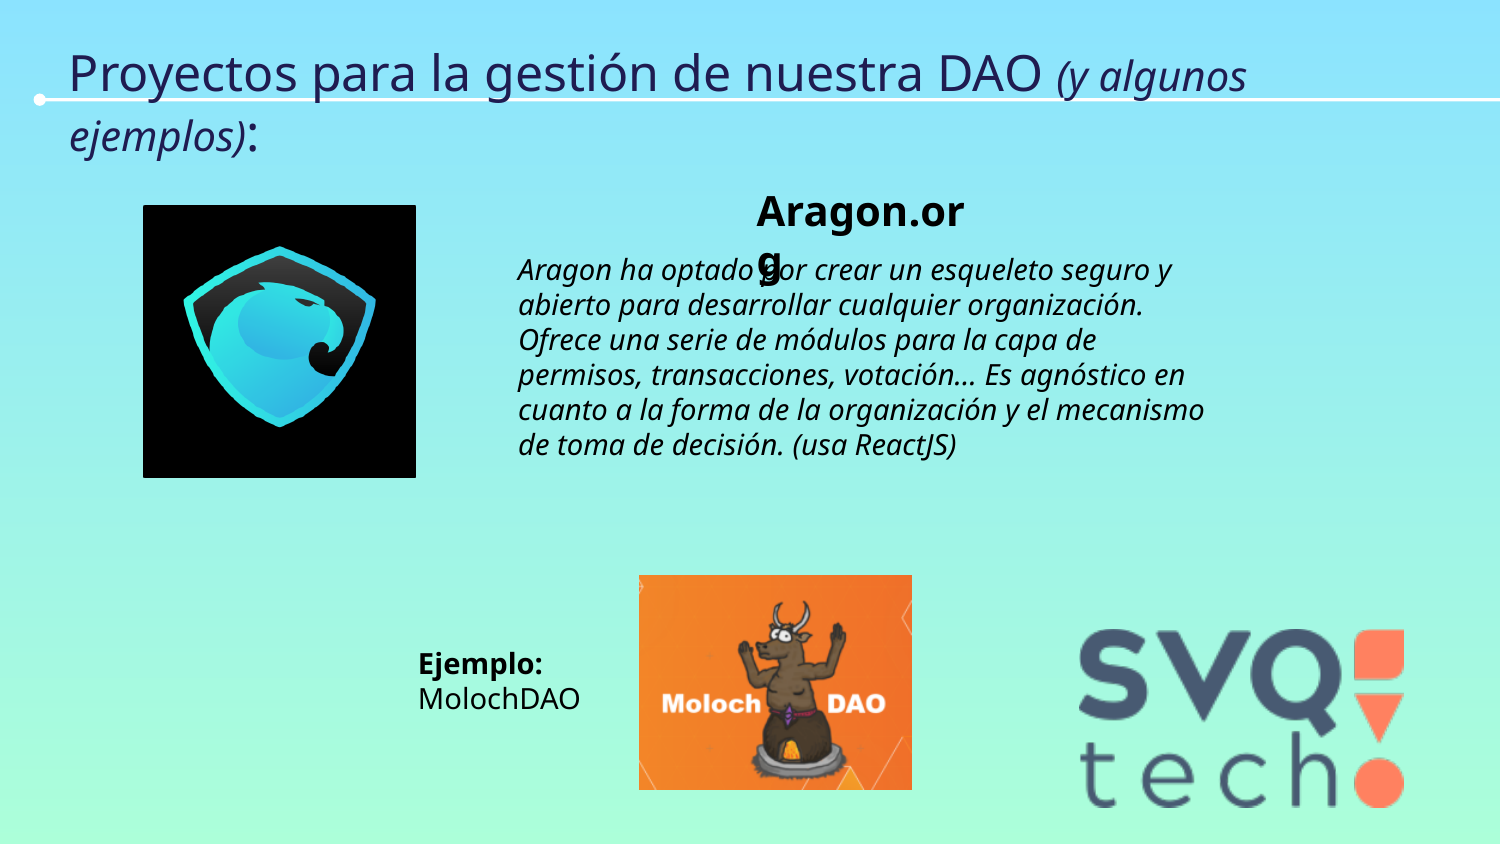

# Proyectos para la gestión de nuestra DAO (y algunos ejemplos):
Aragon.org
Aragon ha optado por crear un esqueleto seguro y abierto para desarrollar cualquier organización. Ofrece una serie de módulos para la capa de permisos, transacciones, votación… Es agnóstico en cuanto a la forma de la organización y el mecanismo de toma de decisión. (usa ReactJS)
Ejemplo:
MolochDAO